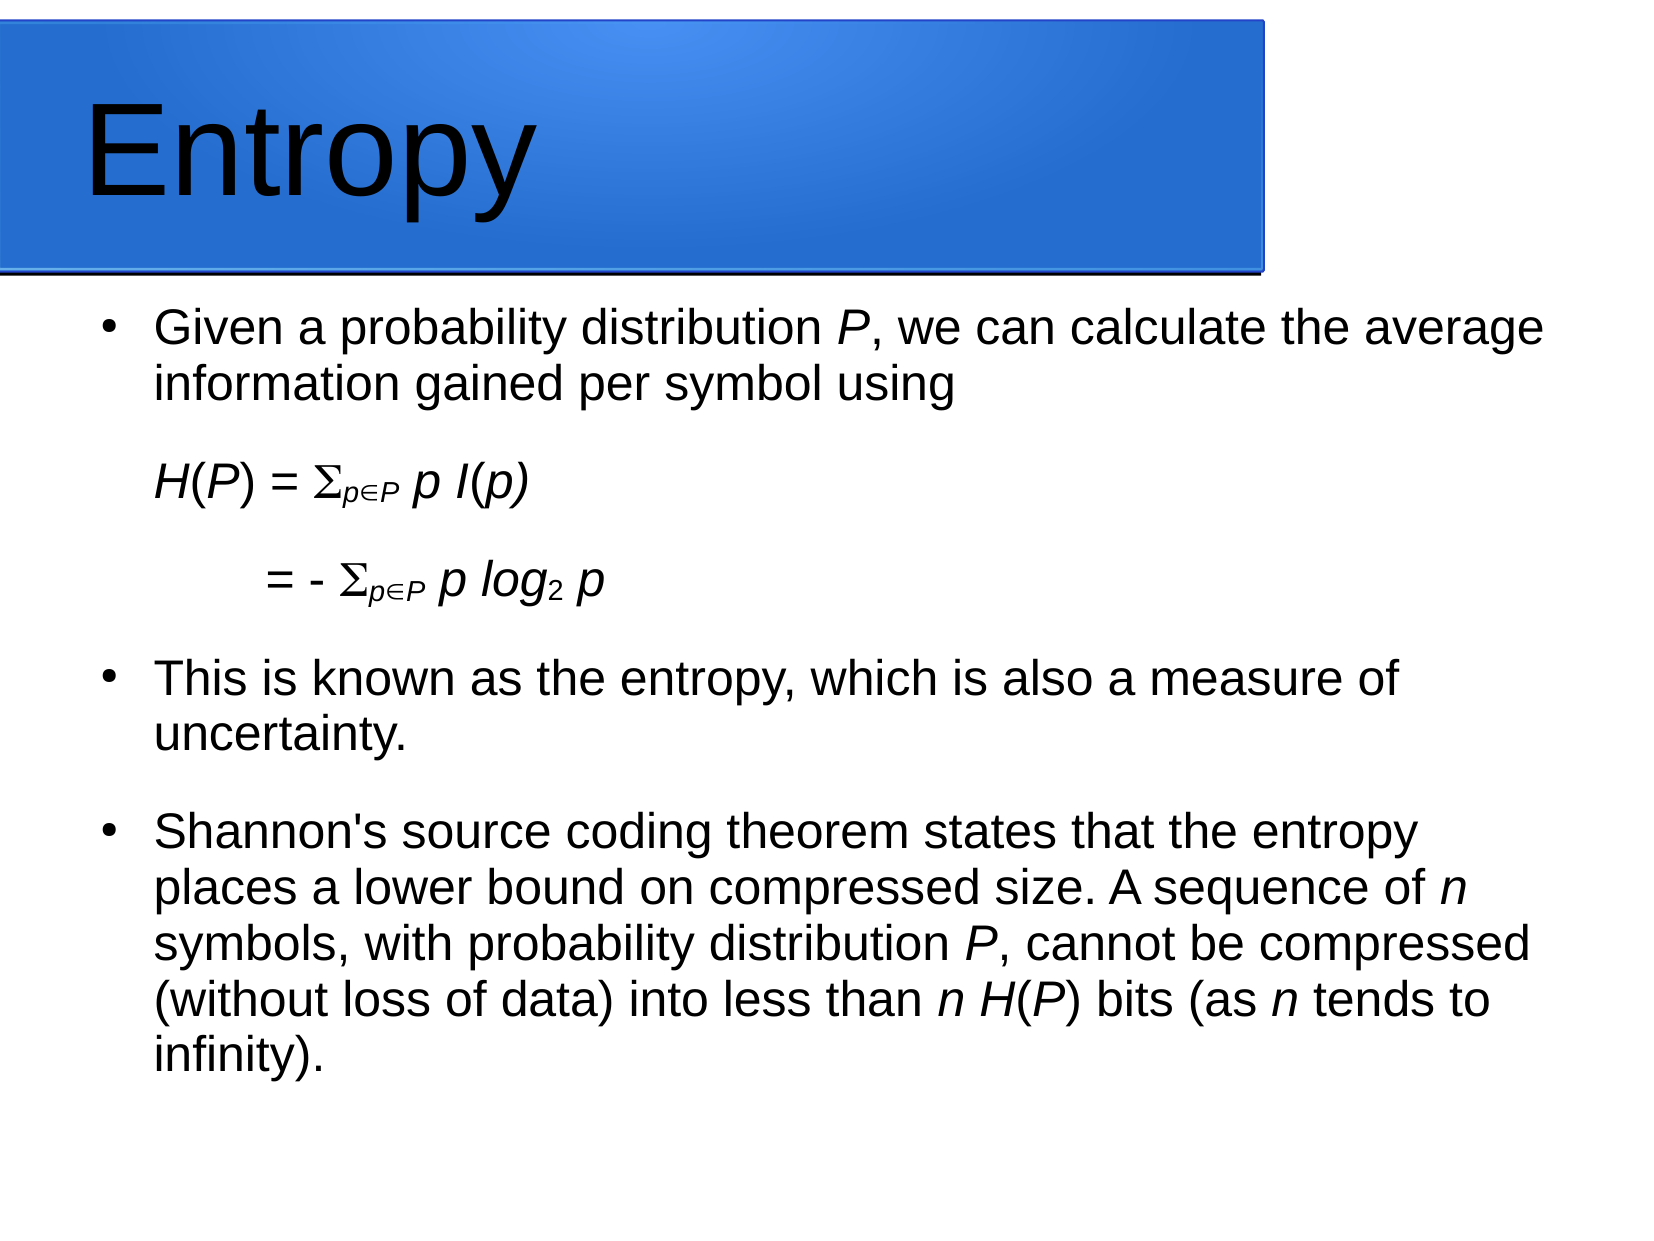

# Entropy
Given a probability distribution P, we can calculate the average information gained per symbol using
H(P) = SpÎP p I(p)
 = - SpÎP p log2 p
This is known as the entropy, which is also a measure of uncertainty.
Shannon's source coding theorem states that the entropy places a lower bound on compressed size. A sequence of n symbols, with probability distribution P, cannot be compressed (without loss of data) into less than n H(P) bits (as n tends to infinity).